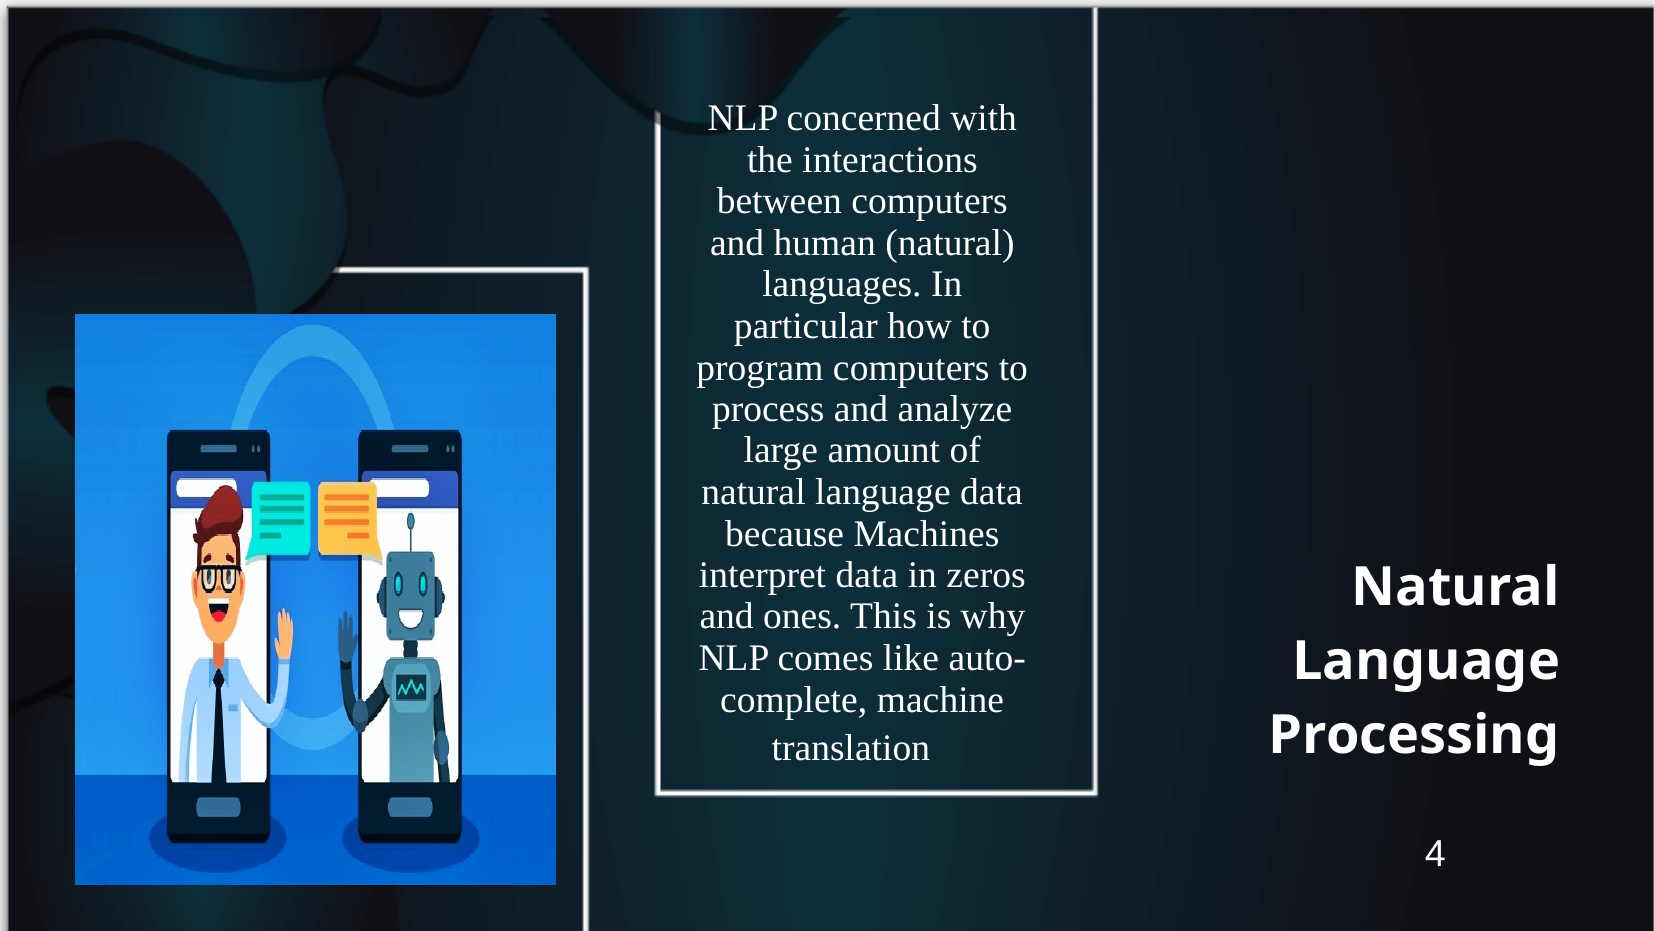

NLP concerned with the interactions between computers and human (natural) languages. In particular how to program computers to process and analyze large amount of natural language data because Machines interpret data in zeros and ones. This is why NLP comes like auto-complete, machine translation
Natural Language Processing
4
5